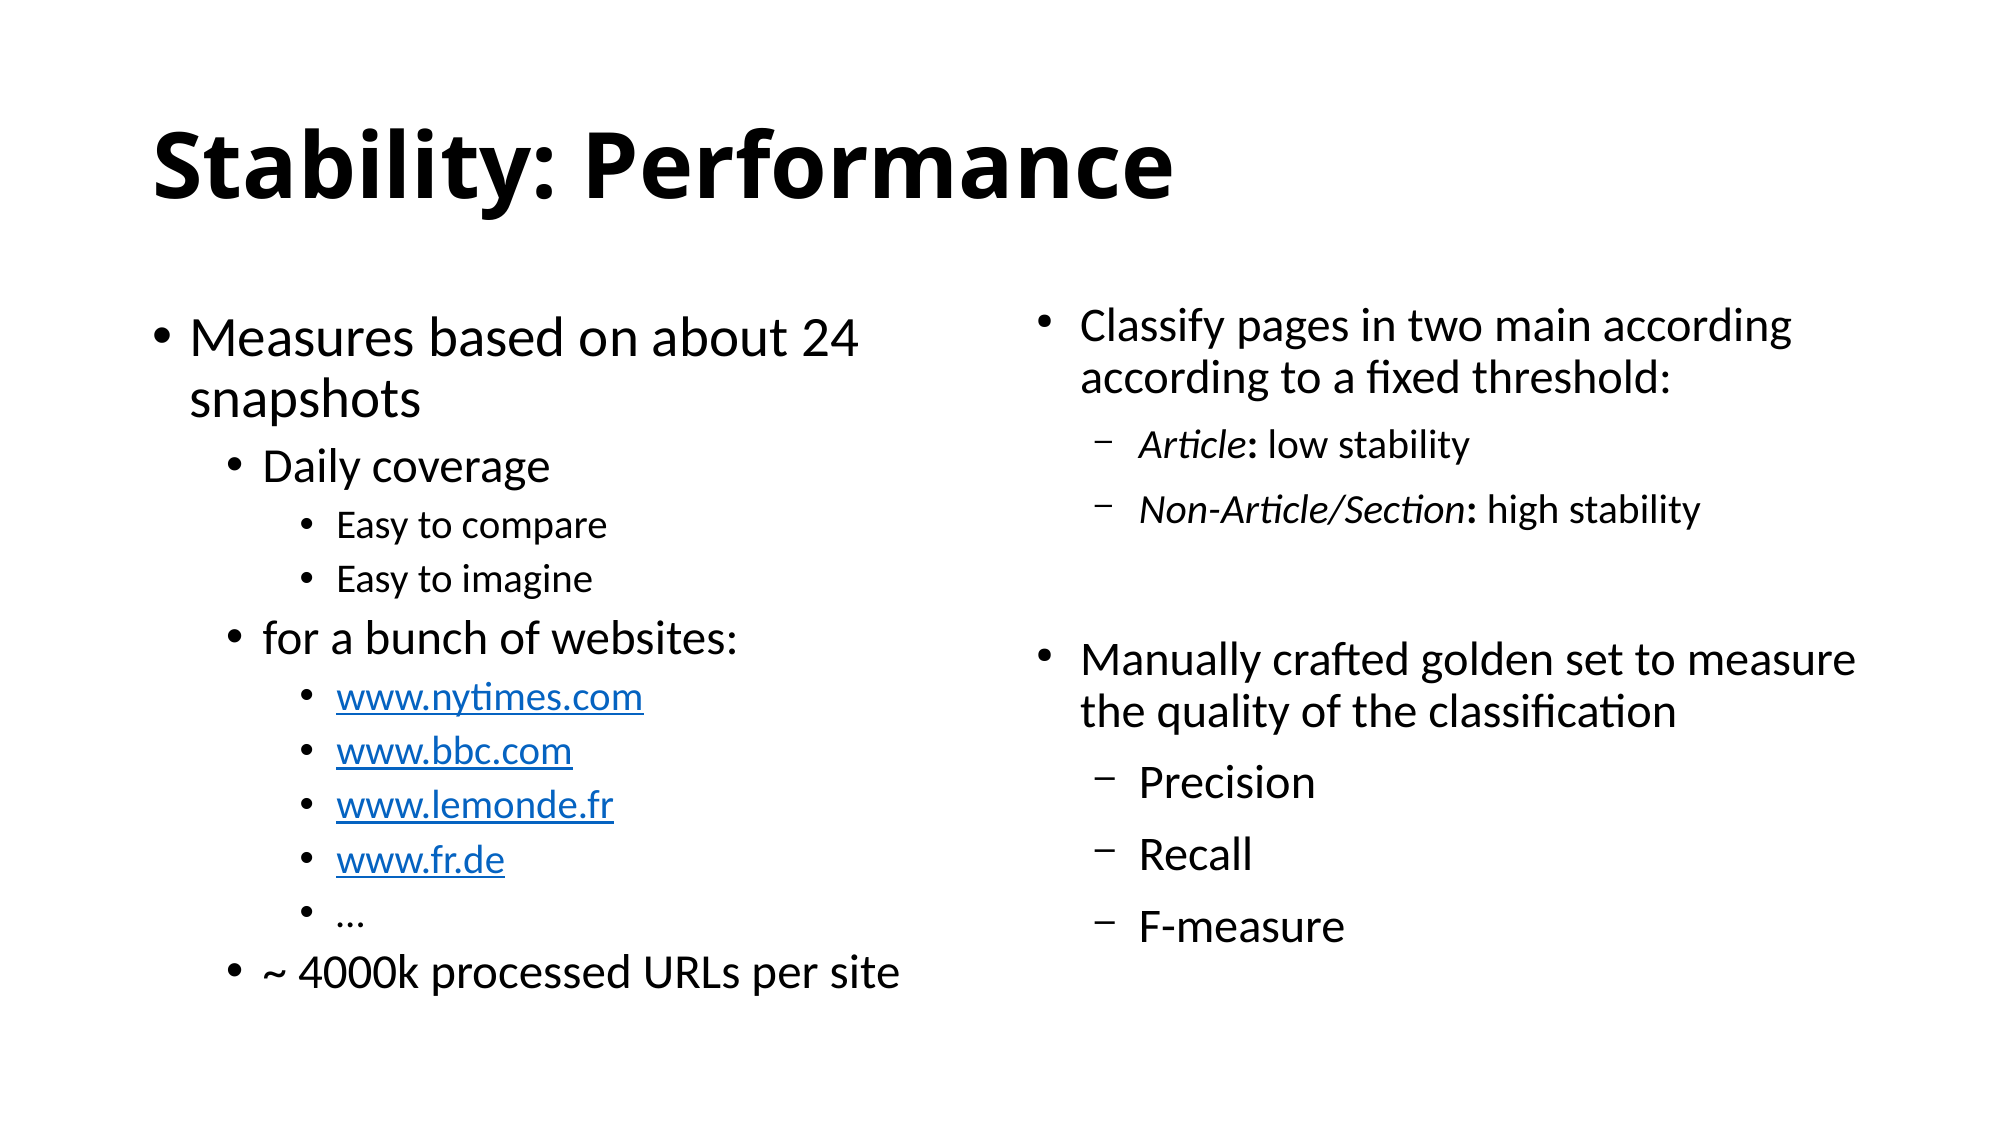

# Stability: Performance
Measures based on about 24 snapshots
Daily coverage
Easy to compare
Easy to imagine
for a bunch of websites:
www.nytimes.com
www.bbc.com
www.lemonde.fr
www.fr.de
…
~ 4000k processed URLs per site
Classify pages in two main according according to a fixed threshold:
Article: low stability
Non-Article/Section: high stability
Manually crafted golden set to measure the quality of the classification
Precision
Recall
F-measure